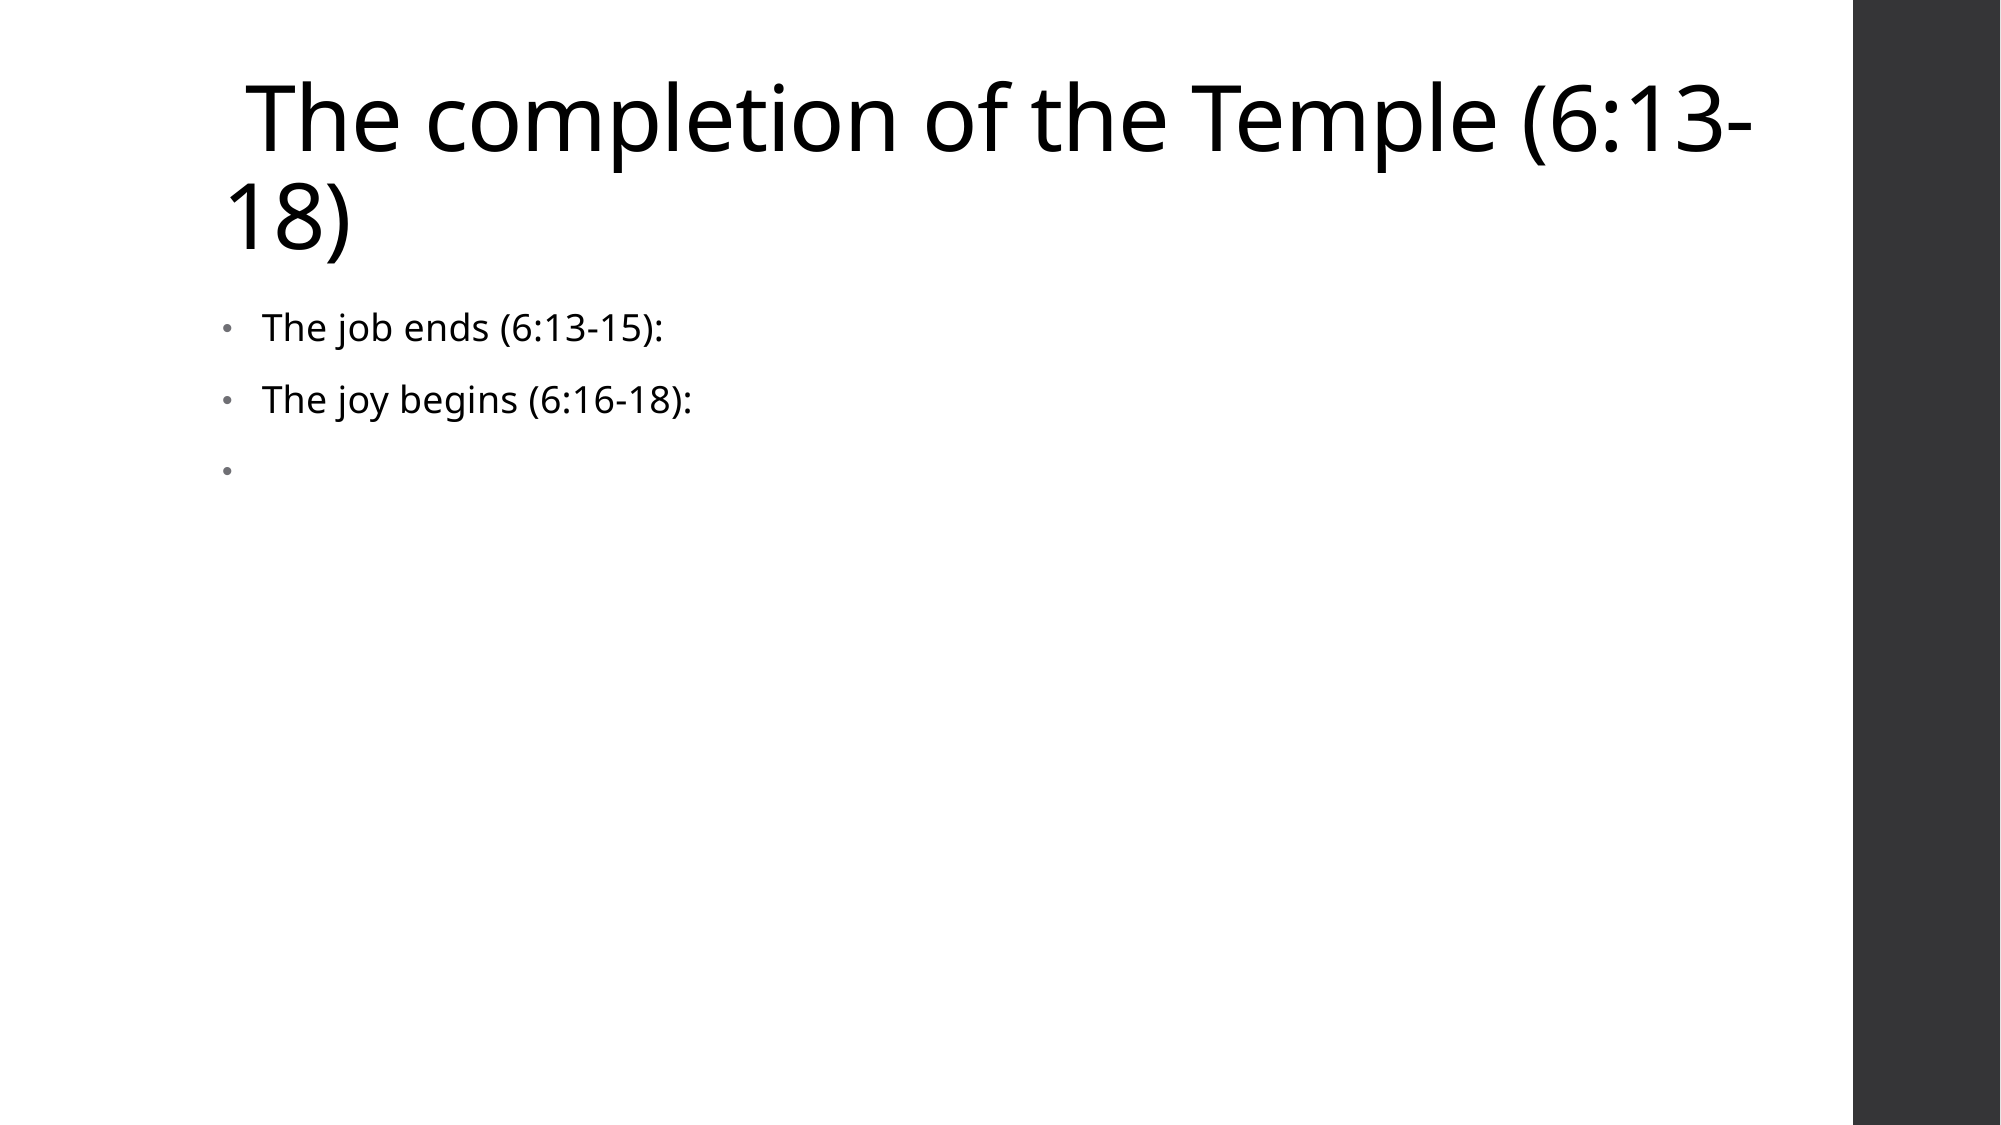

# The completion of the Temple (6:13-18)
 The job ends (6:13-15):
 The joy begins (6:16-18):